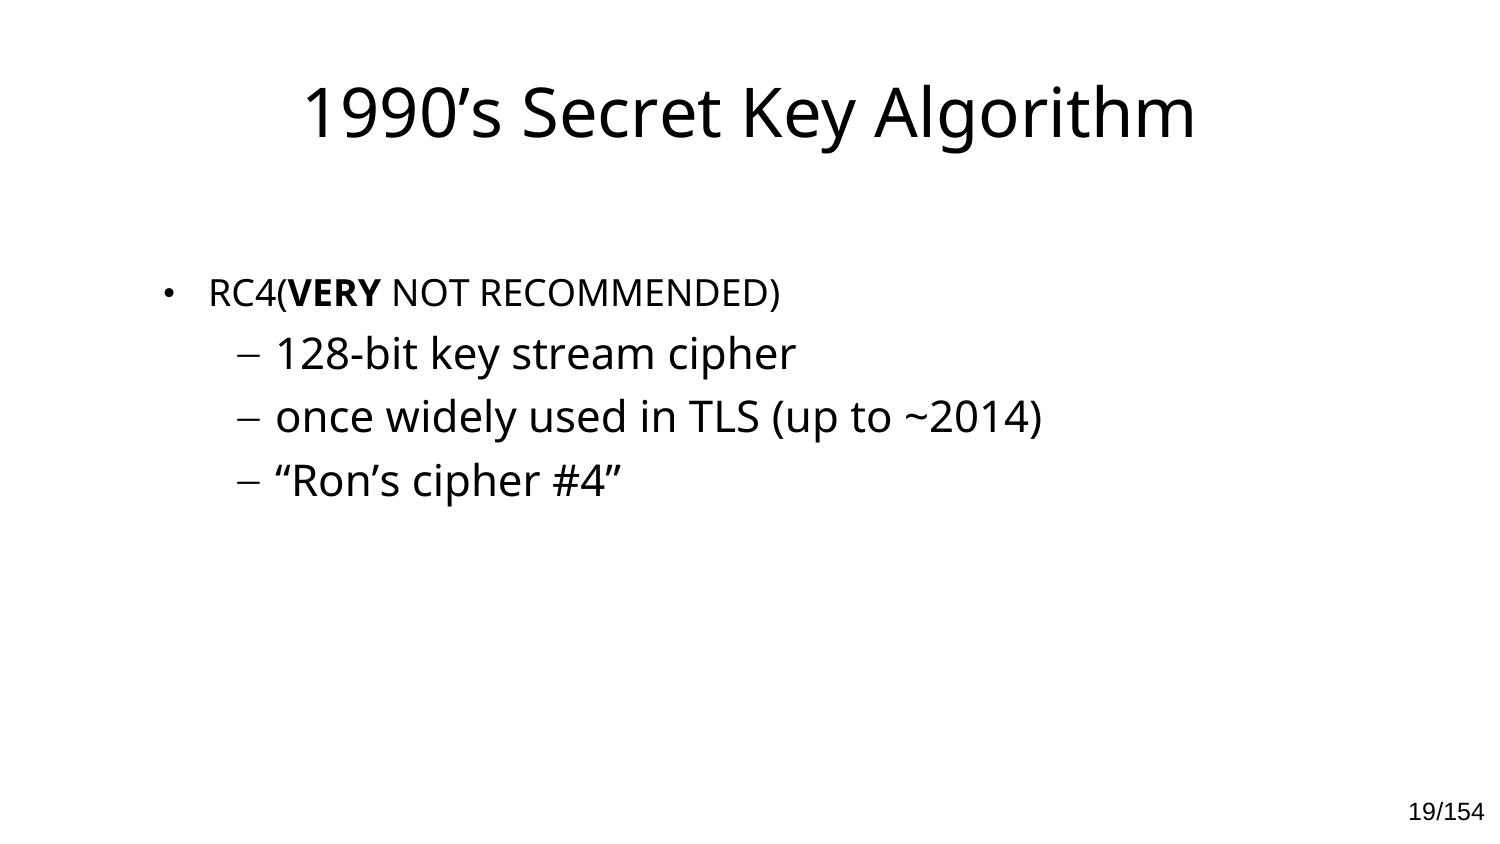

# 1990’s Secret Key Algorithm
RC4(VERY NOT RECOMMENDED)
128-bit key stream cipher
once widely used in TLS (up to ~2014)
“Ron’s cipher #4”